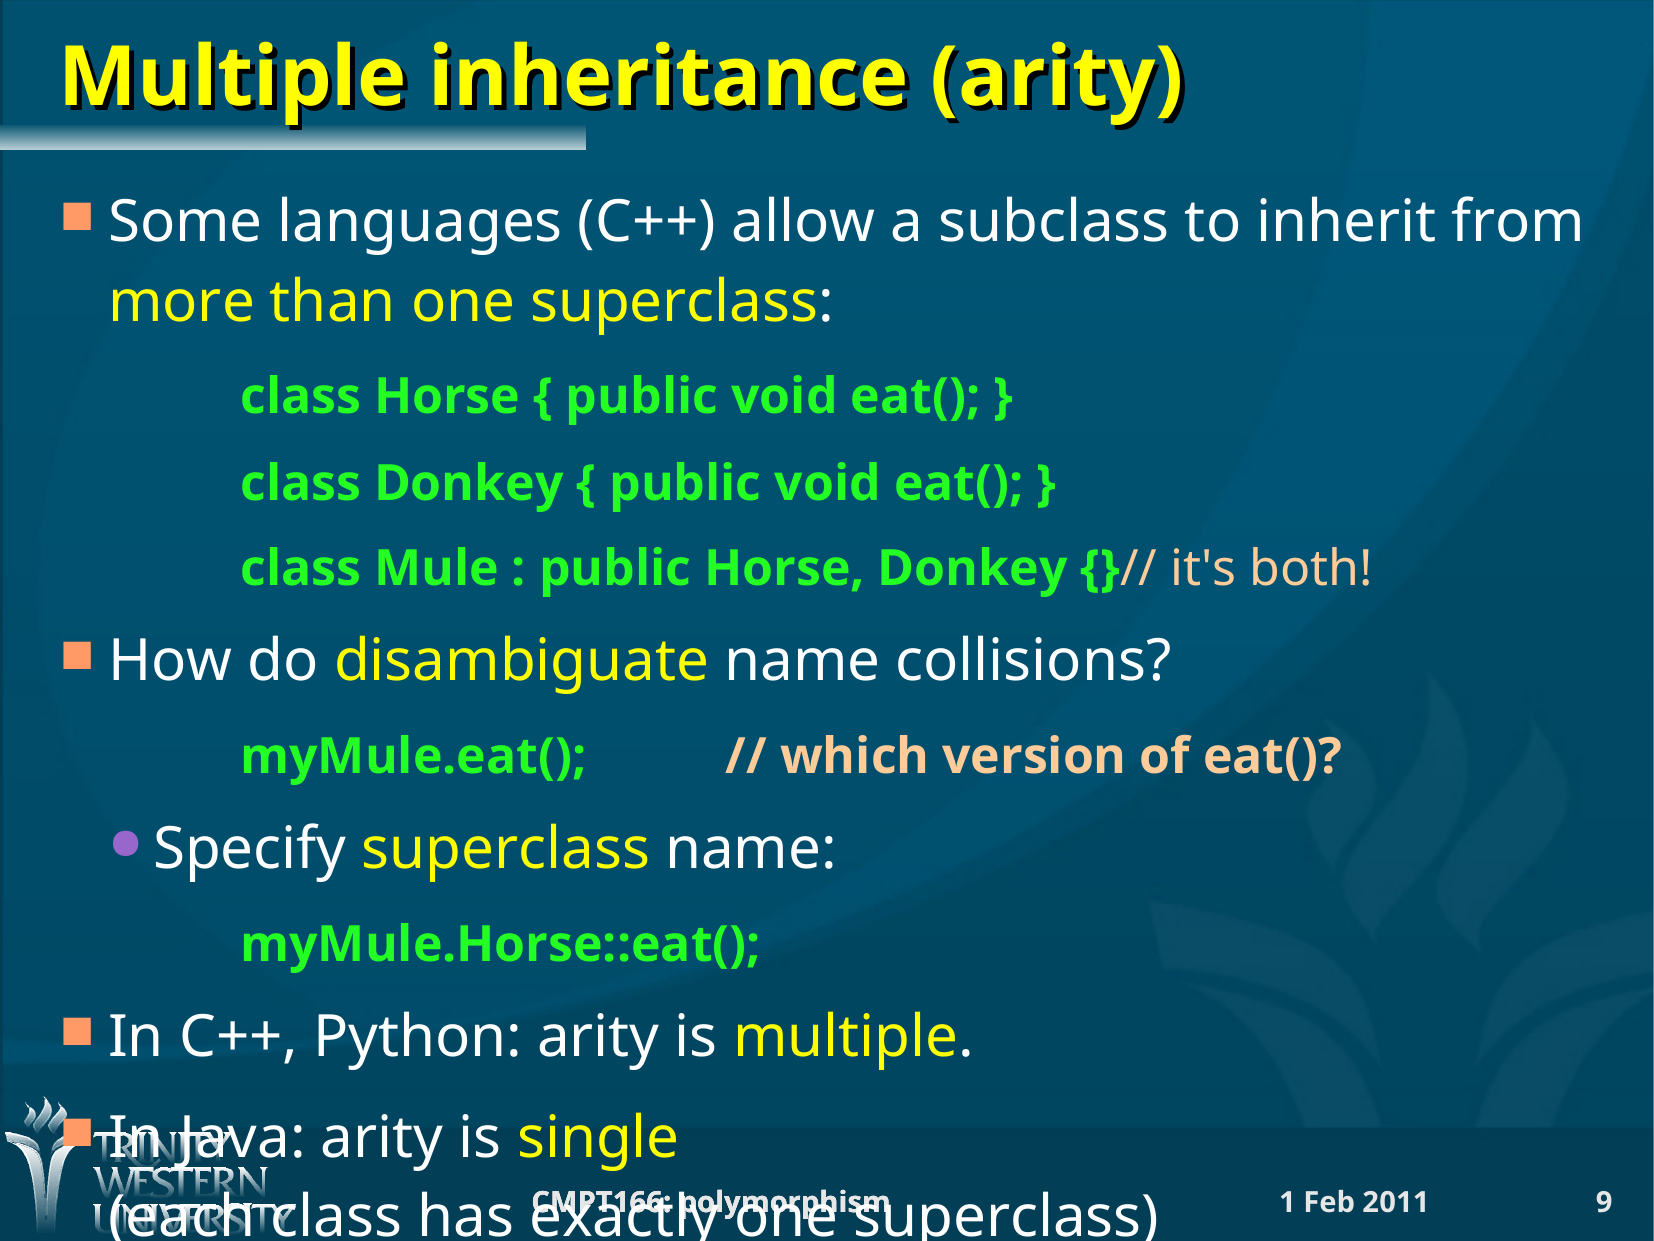

# Multiple inheritance (arity)
Some languages (C++) allow a subclass to inherit from more than one superclass:
class Horse { public void eat(); }
class Donkey { public void eat(); }
class Mule : public Horse, Donkey {}// it's both!
How do disambiguate name collisions?
myMule.eat();		// which version of eat()?
Specify superclass name:
myMule.Horse::eat();
In C++, Python: arity is multiple.
In Java: arity is single
(each class has exactly one superclass)
CMPT166: polymorphism
1 Feb 2011
9